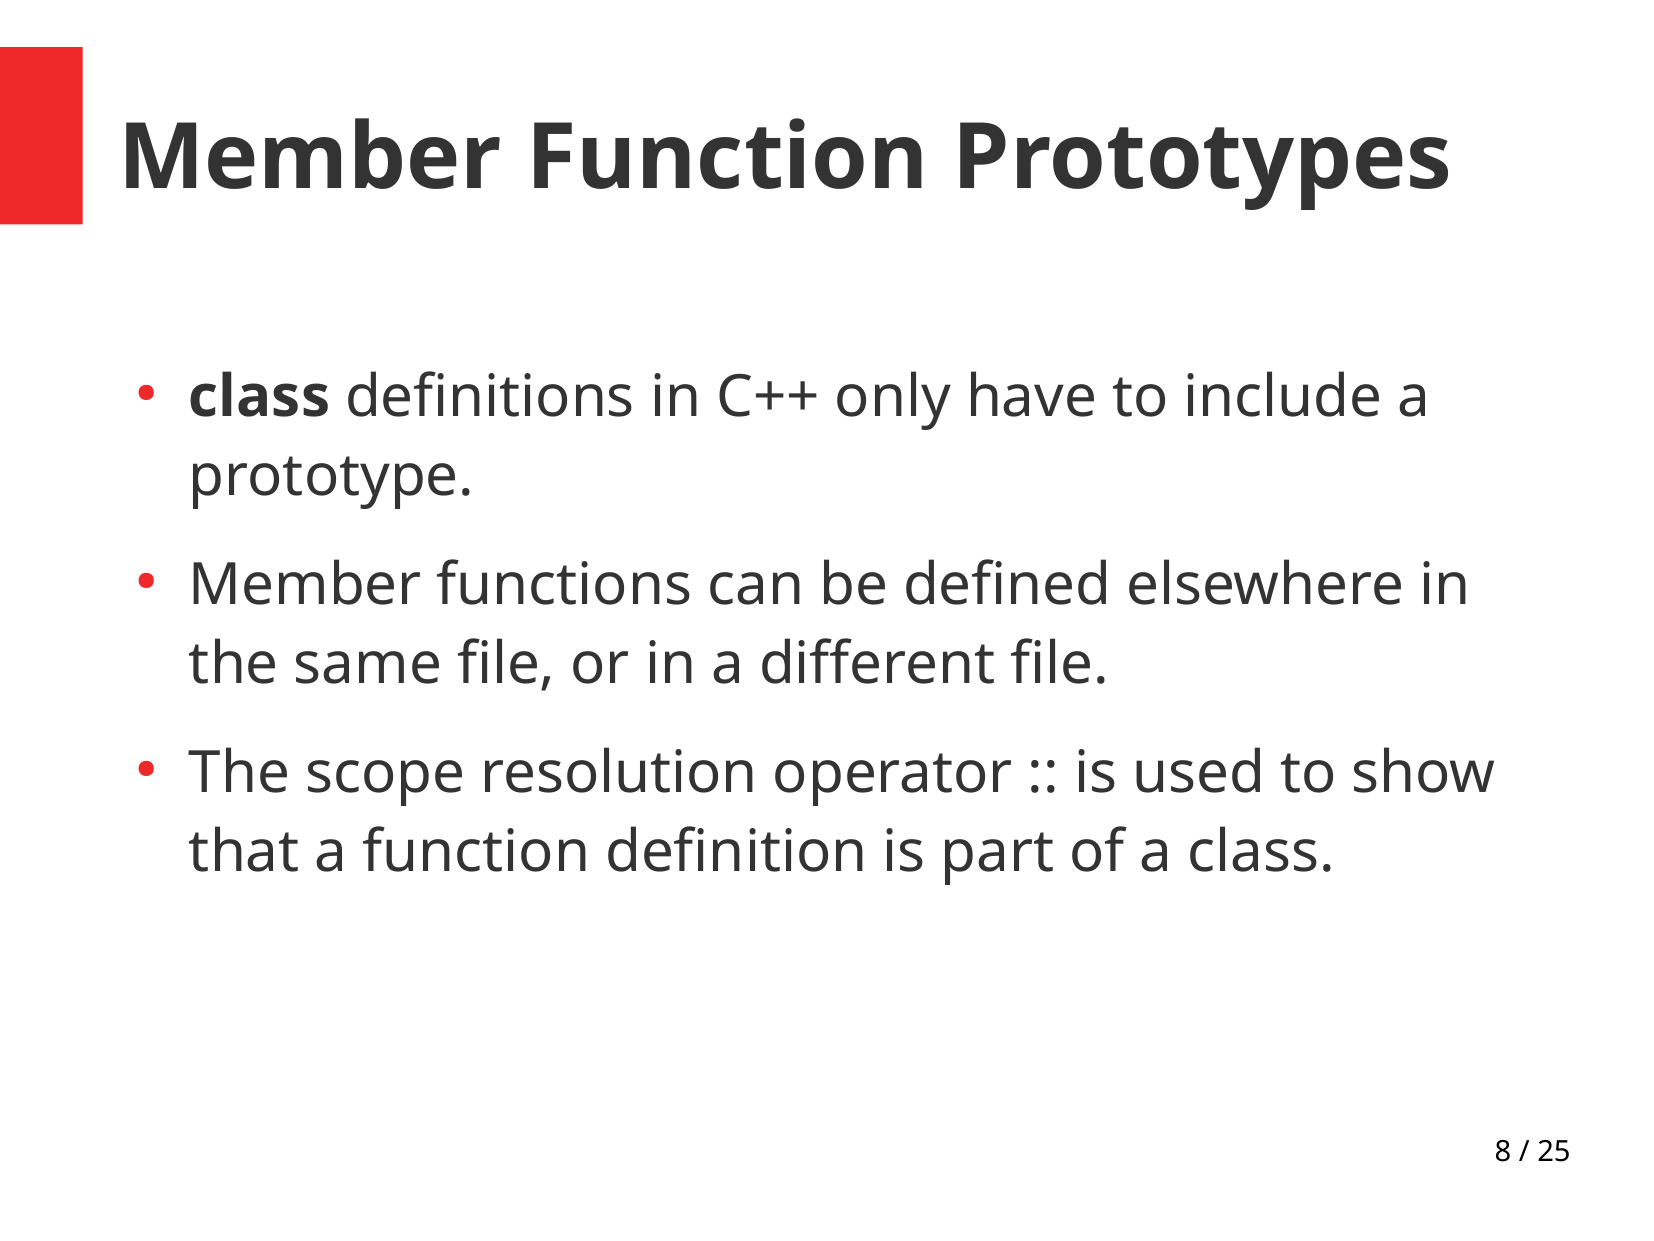

# Member Function Prototypes
class definitions in C++ only have to include a prototype.
Member functions can be defined elsewhere in the same file, or in a different file.
The scope resolution operator :: is used to show that a function definition is part of a class.
8